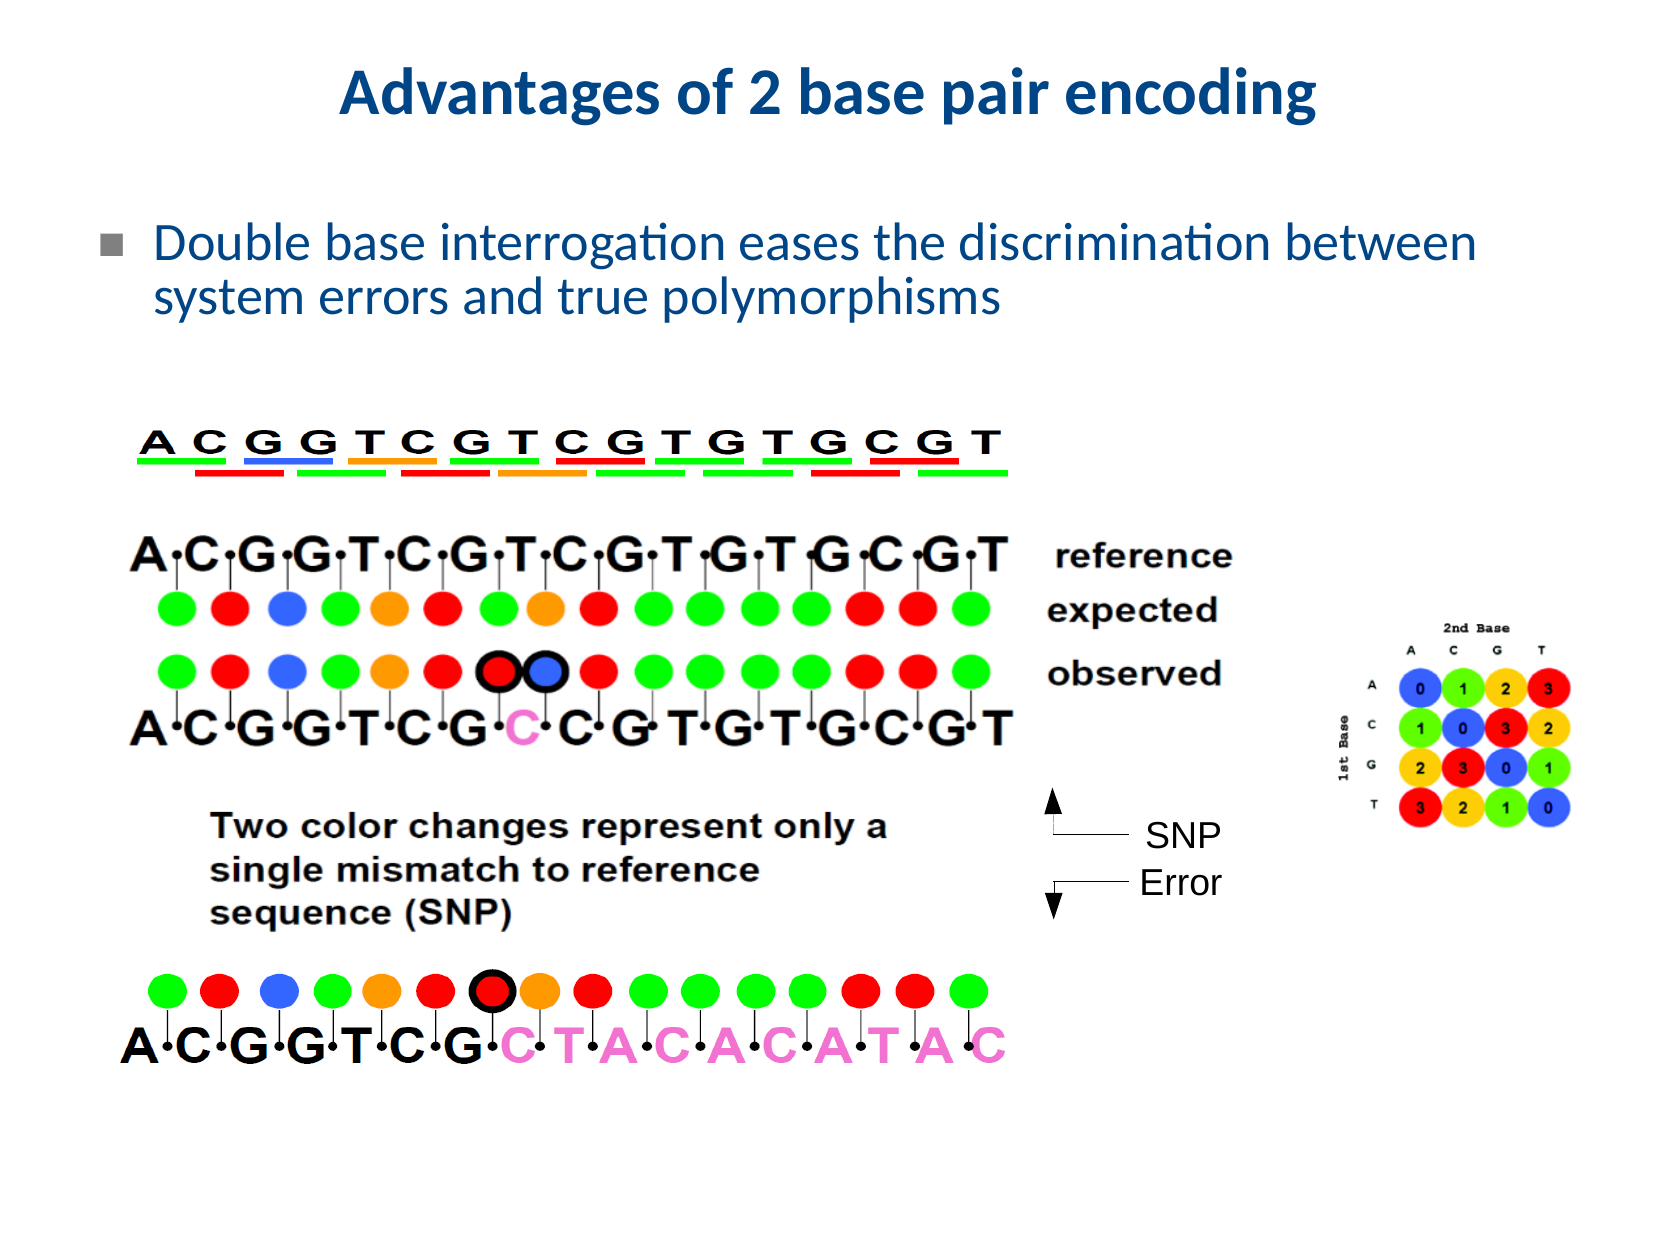

# Advantages of 2 base pair encoding
Double base interrogation eases the discrimination between system errors and true polymorphisms
SNP
Error